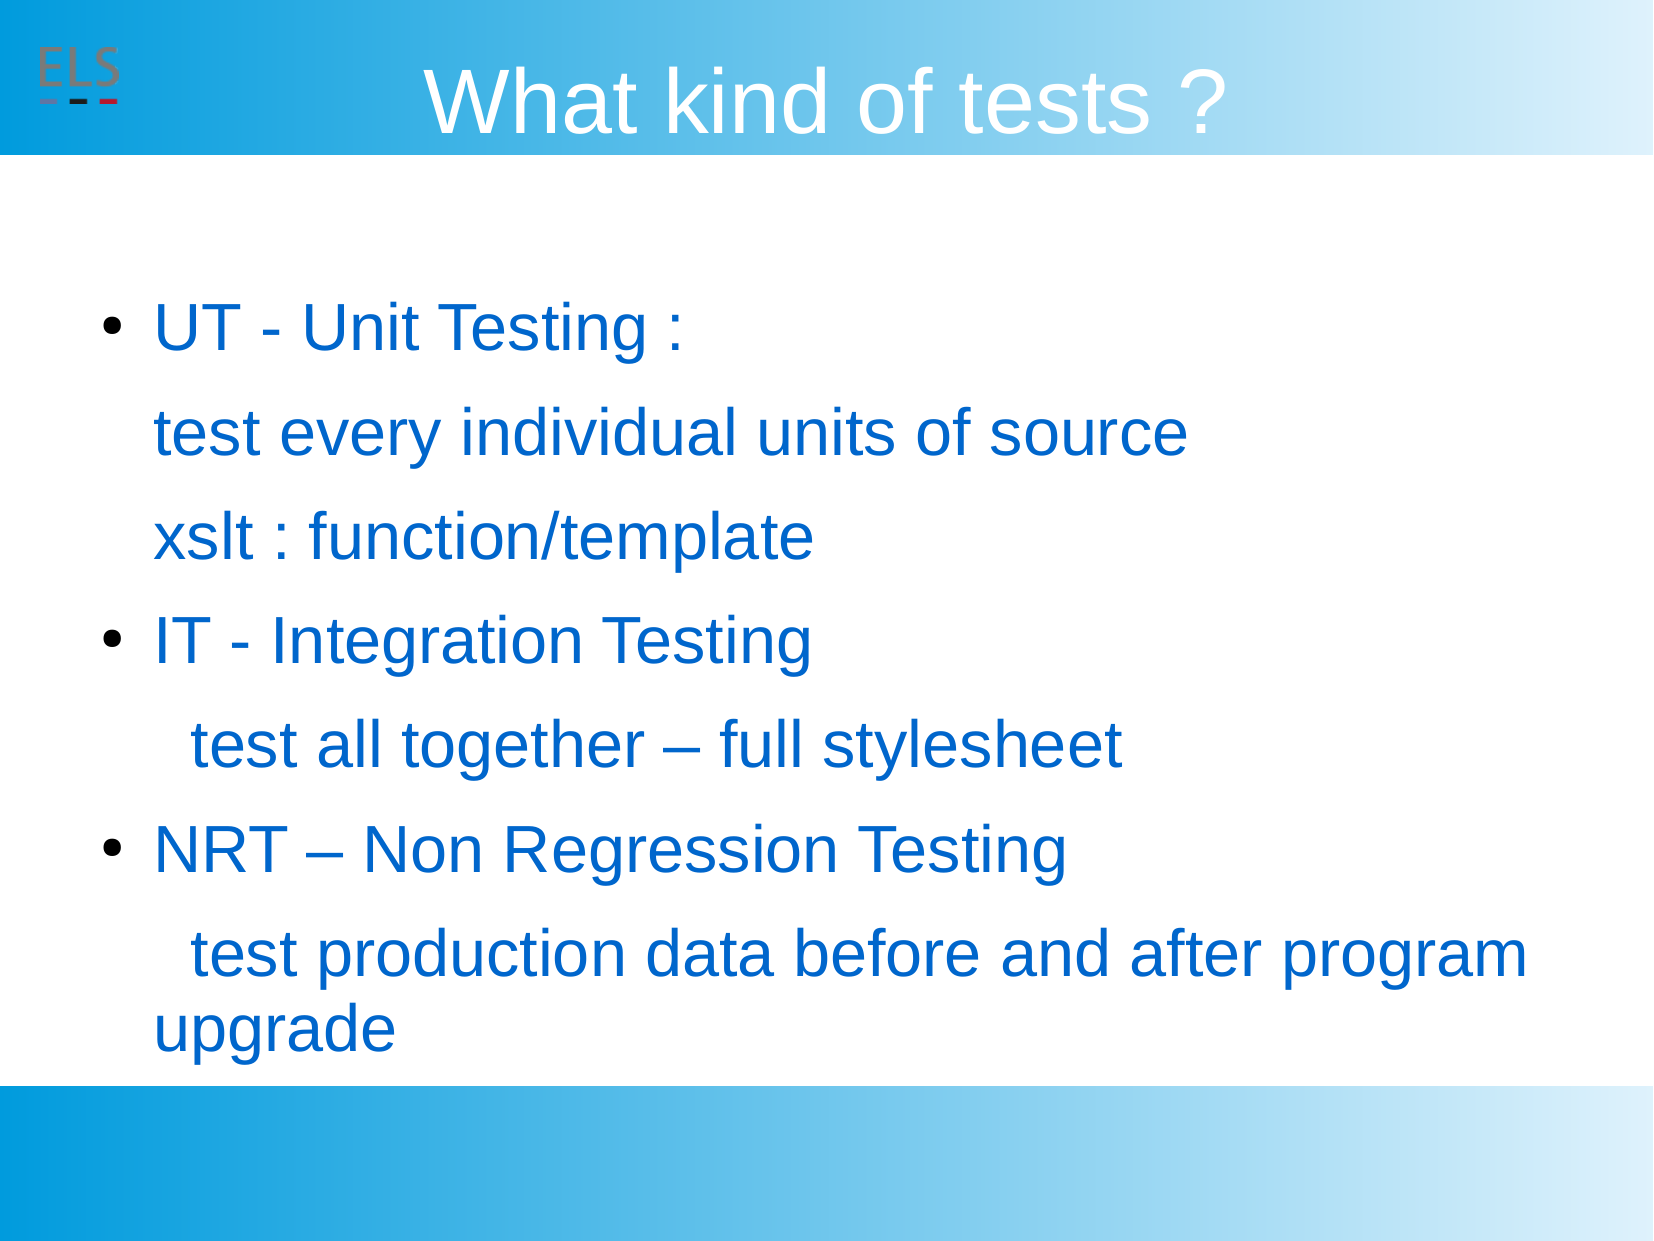

# What kind of tests ?
UT - Unit Testing :
test every individual units of source
xslt : function/template
IT - Integration Testing
 test all together – full stylesheet
NRT – Non Regression Testing
 test production data before and after program upgrade